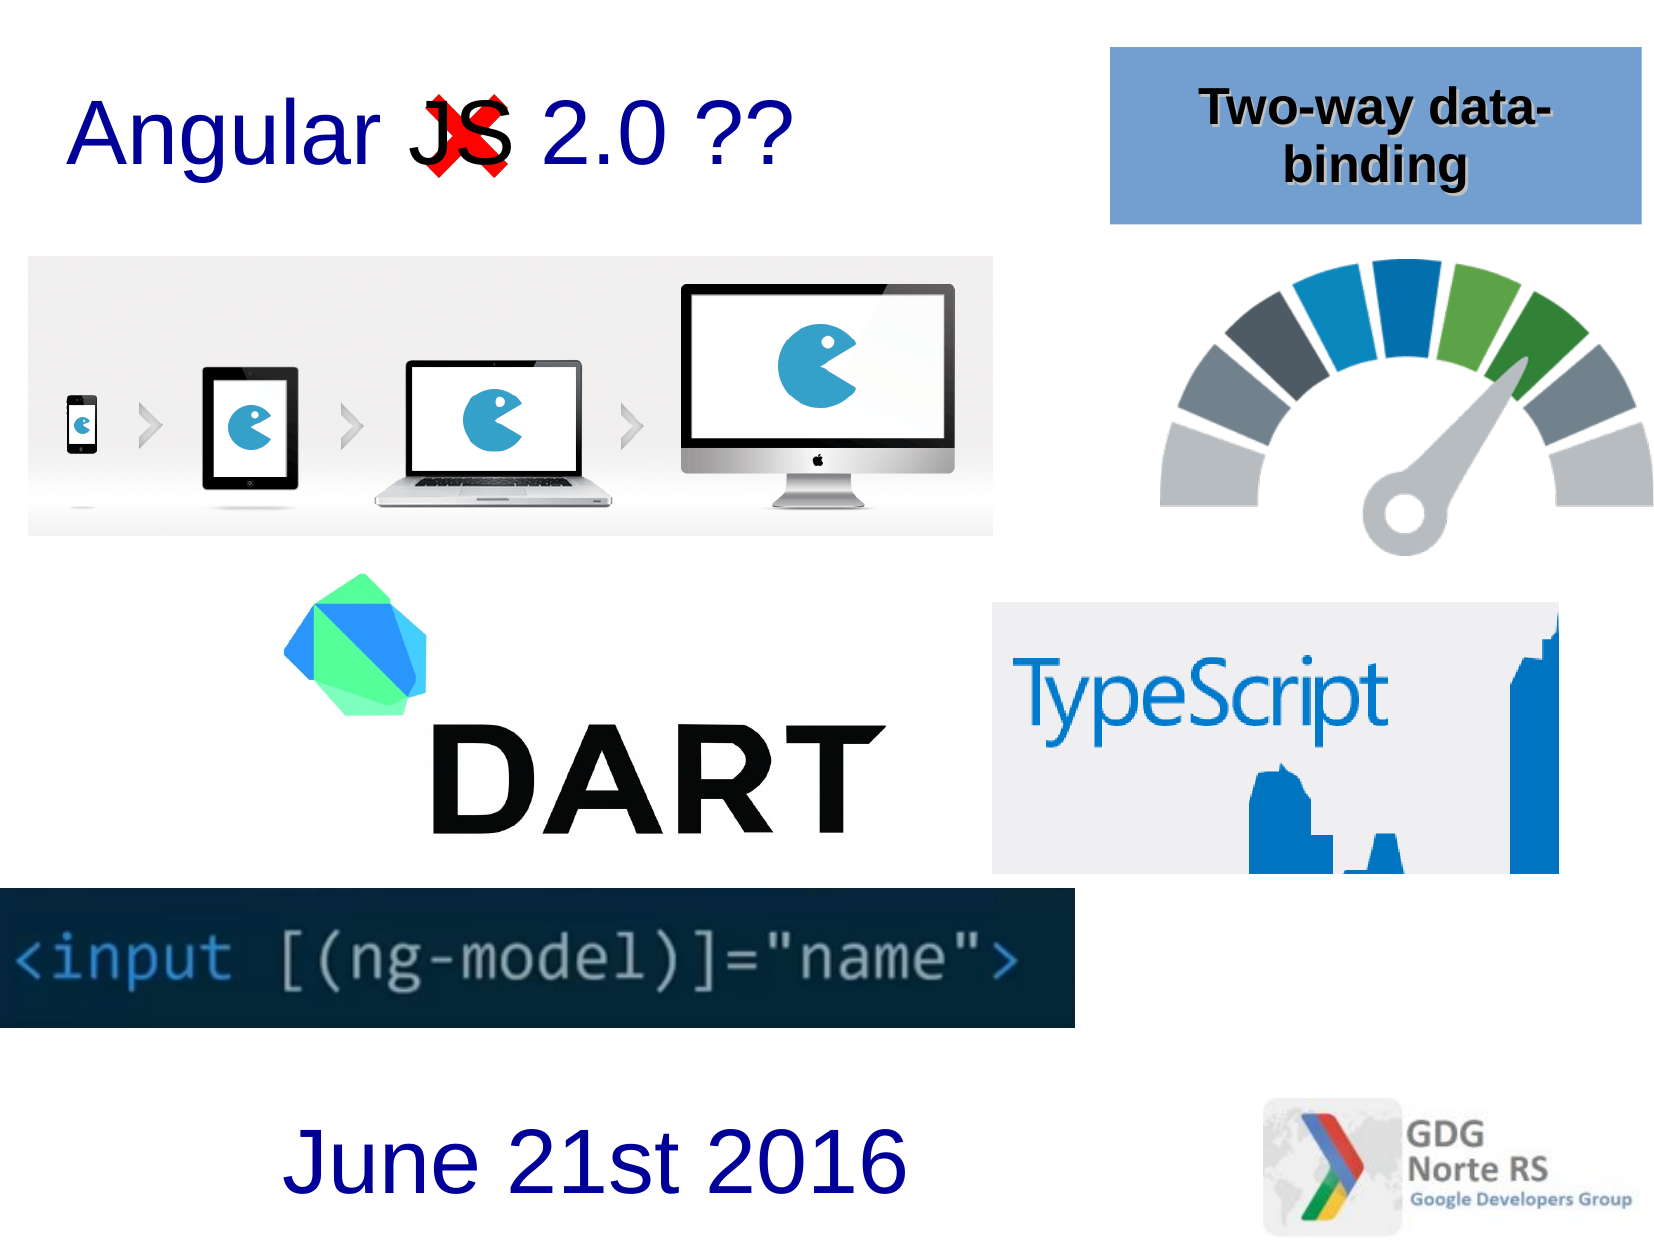

# Angular JS 2.0 ??
Two-way data-binding
June 21st 2016